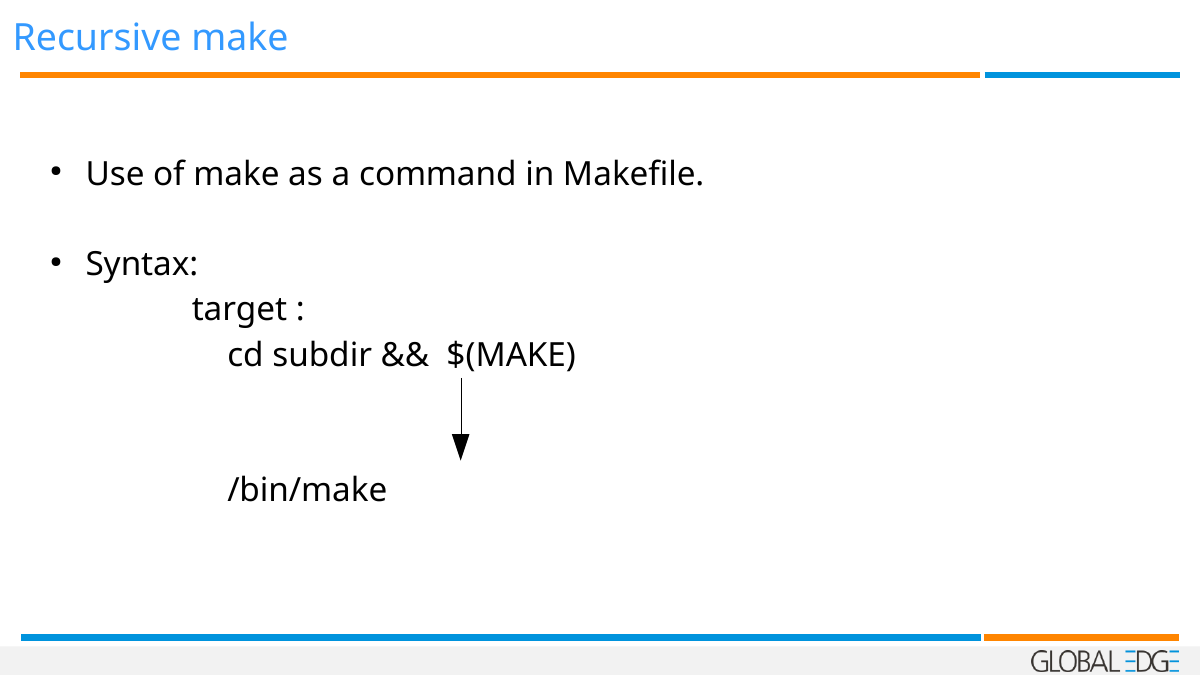

# Recursive make
Use of make as a command in Makefile.
Syntax:
target :
cd subdir && $(MAKE)
/bin/make